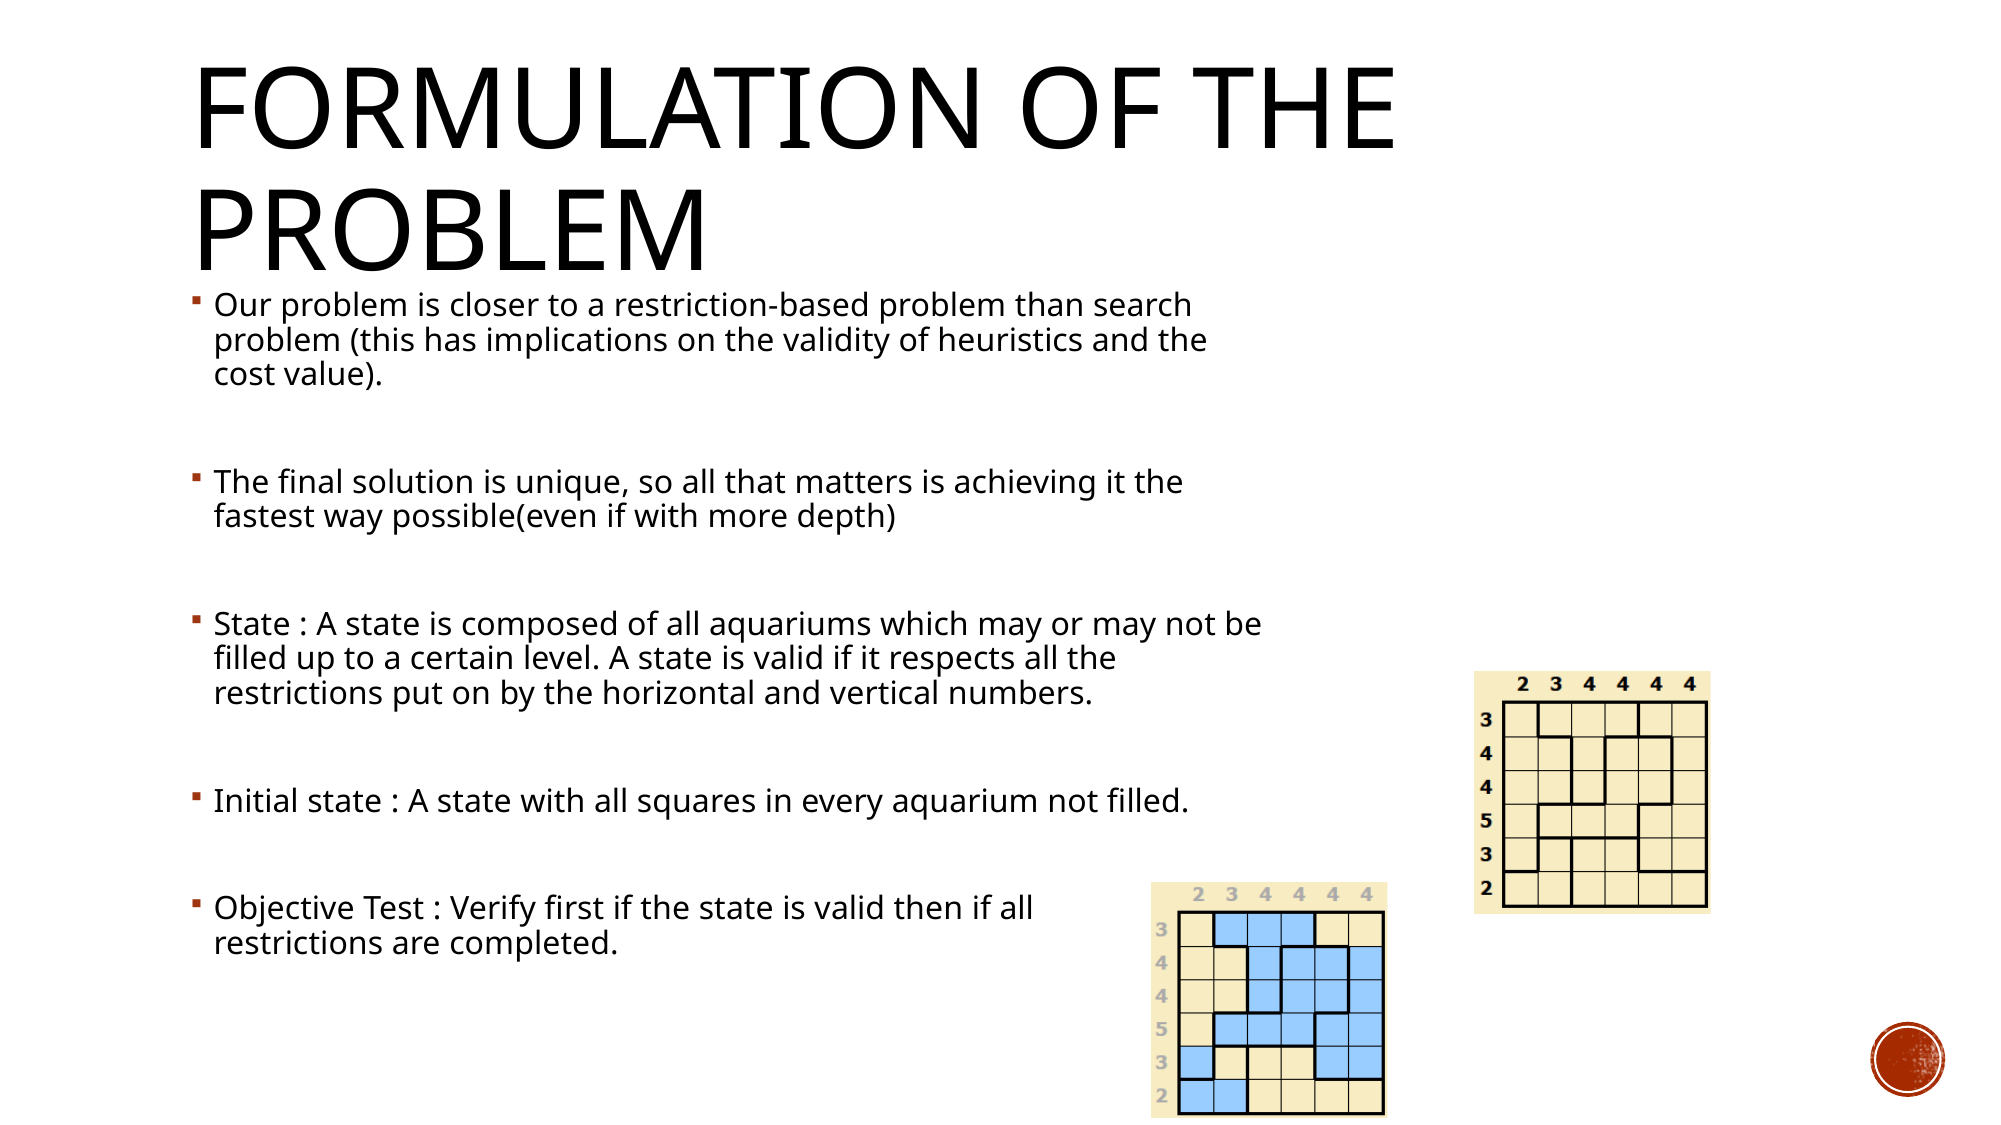

# Formulation of the Problem
Our problem is closer to a restriction-based problem than search problem (this has implications on the validity of heuristics and the cost value).
The final solution is unique, so all that matters is achieving it the fastest way possible(even if with more depth)
State : A state is composed of all aquariums which may or may not be filled up to a certain level. A state is valid if it respects all the restrictions put on by the horizontal and vertical numbers.
Initial state : A state with all squares in every aquarium not filled.
Objective Test : Verify first if the state is valid then if all restrictions are completed.